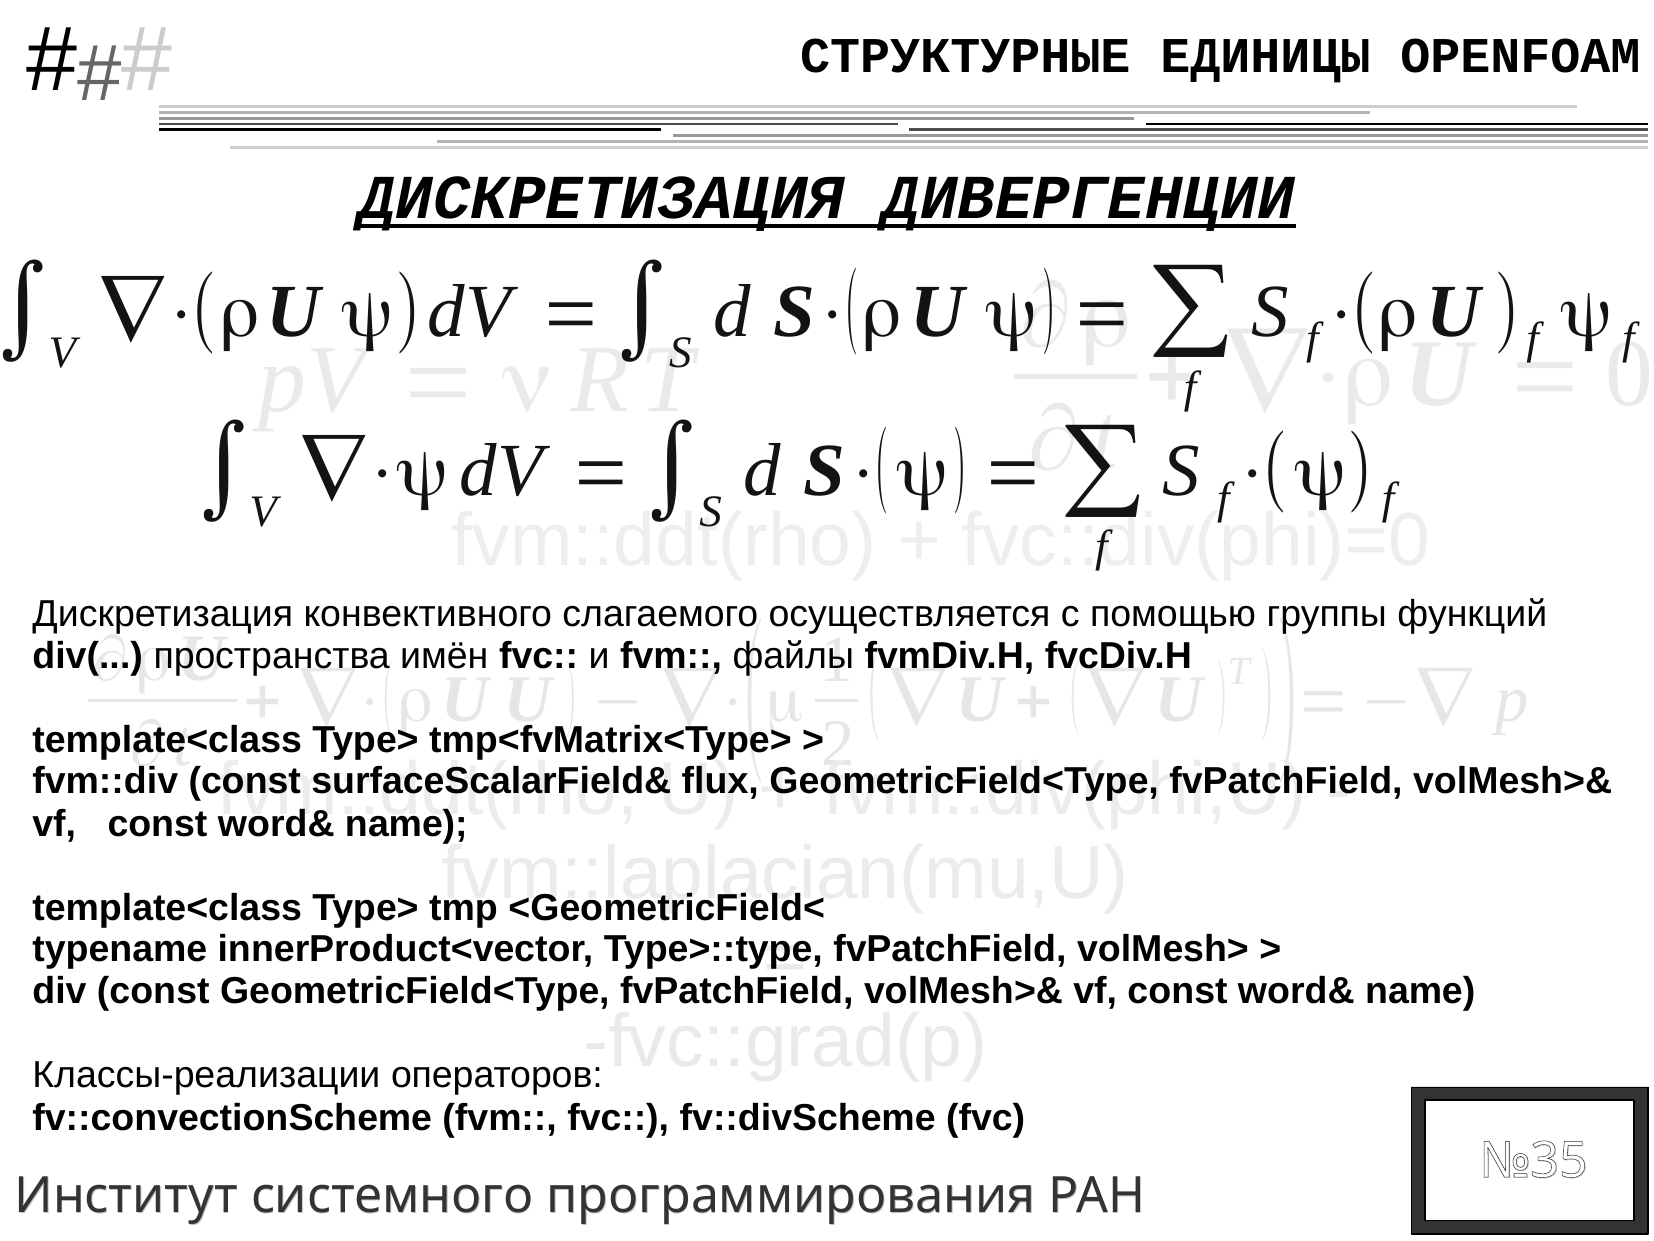

# ДИСКРЕТИЗАЦИЯ ДИВЕРГЕНЦИИ
Дискретизация конвективного слагаемого осуществляется с помощью группы функций div(...) пространства имён fvc:: и fvm::, файлы fvmDiv.H, fvcDiv.H
template<class Type> tmp<fvMatrix<Type> >
fvm::div (const surfaceScalarField& flux, GeometricField<Type, fvPatchField, volMesh>& vf, const word& name);
template<class Type> tmp <GeometricField<
typename innerProduct<vector, Type>::type, fvPatchField, volMesh> >
div (const GeometricField<Type, fvPatchField, volMesh>& vf, const word& name)
Классы-реализации операторов:
fv::convectionScheme (fvm::, fvc::), fv::divScheme (fvc)